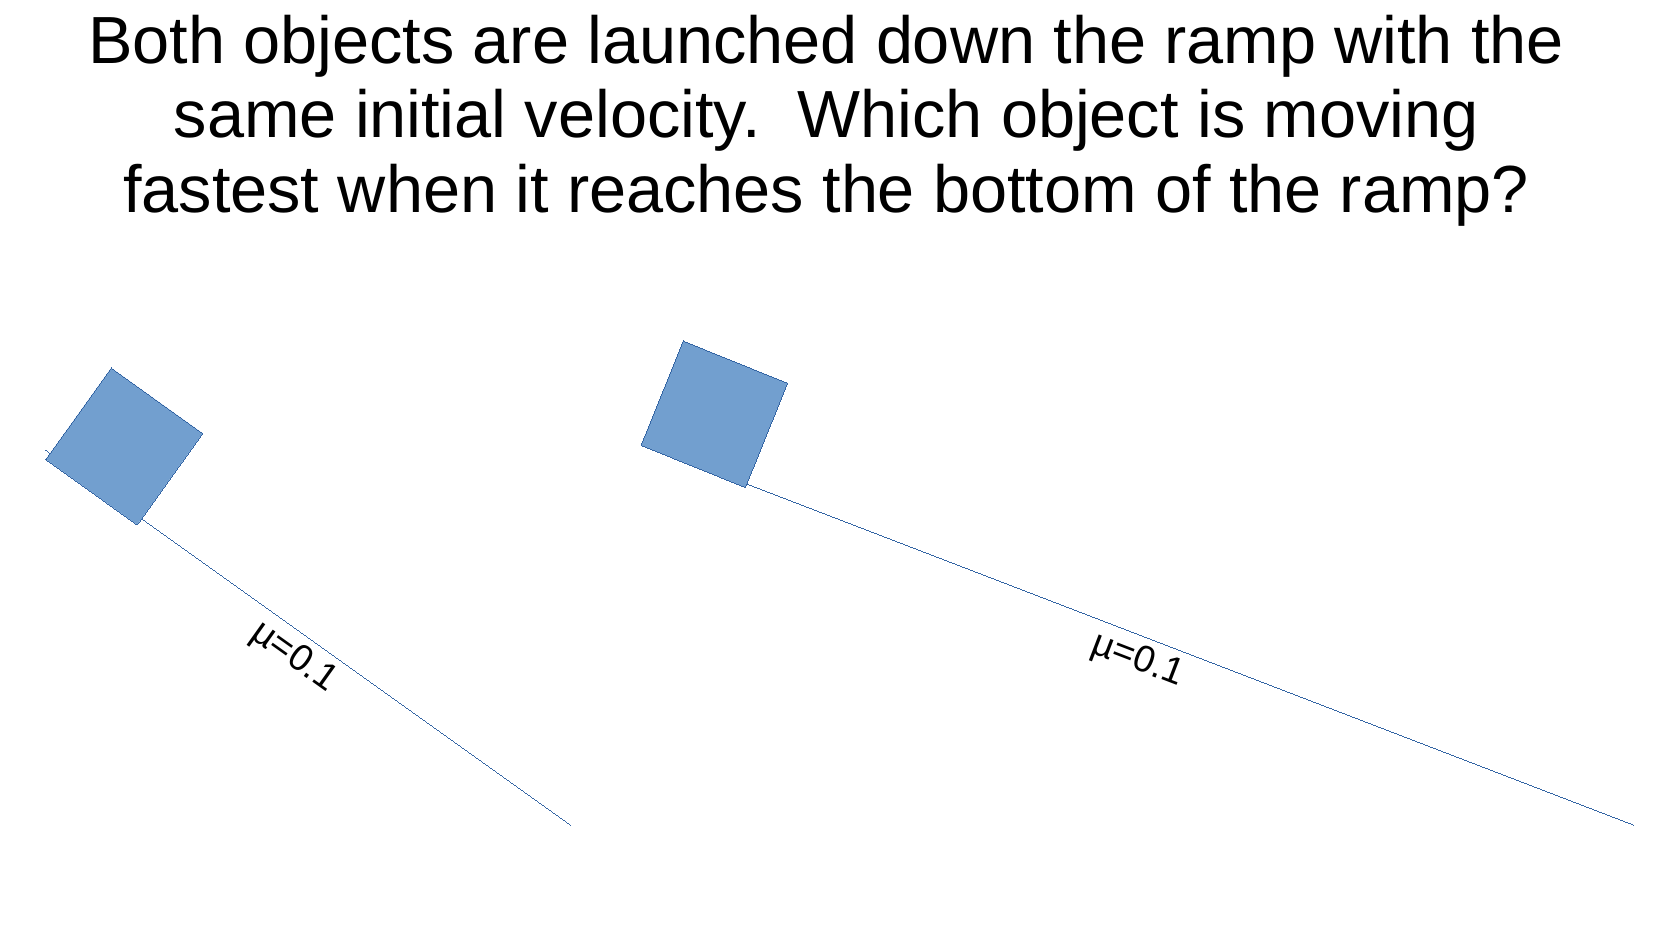

# Both objects are launched down the ramp with the same initial velocity. Which object is moving fastest when it reaches the bottom of the ramp?
µ=0.1
µ=0.1